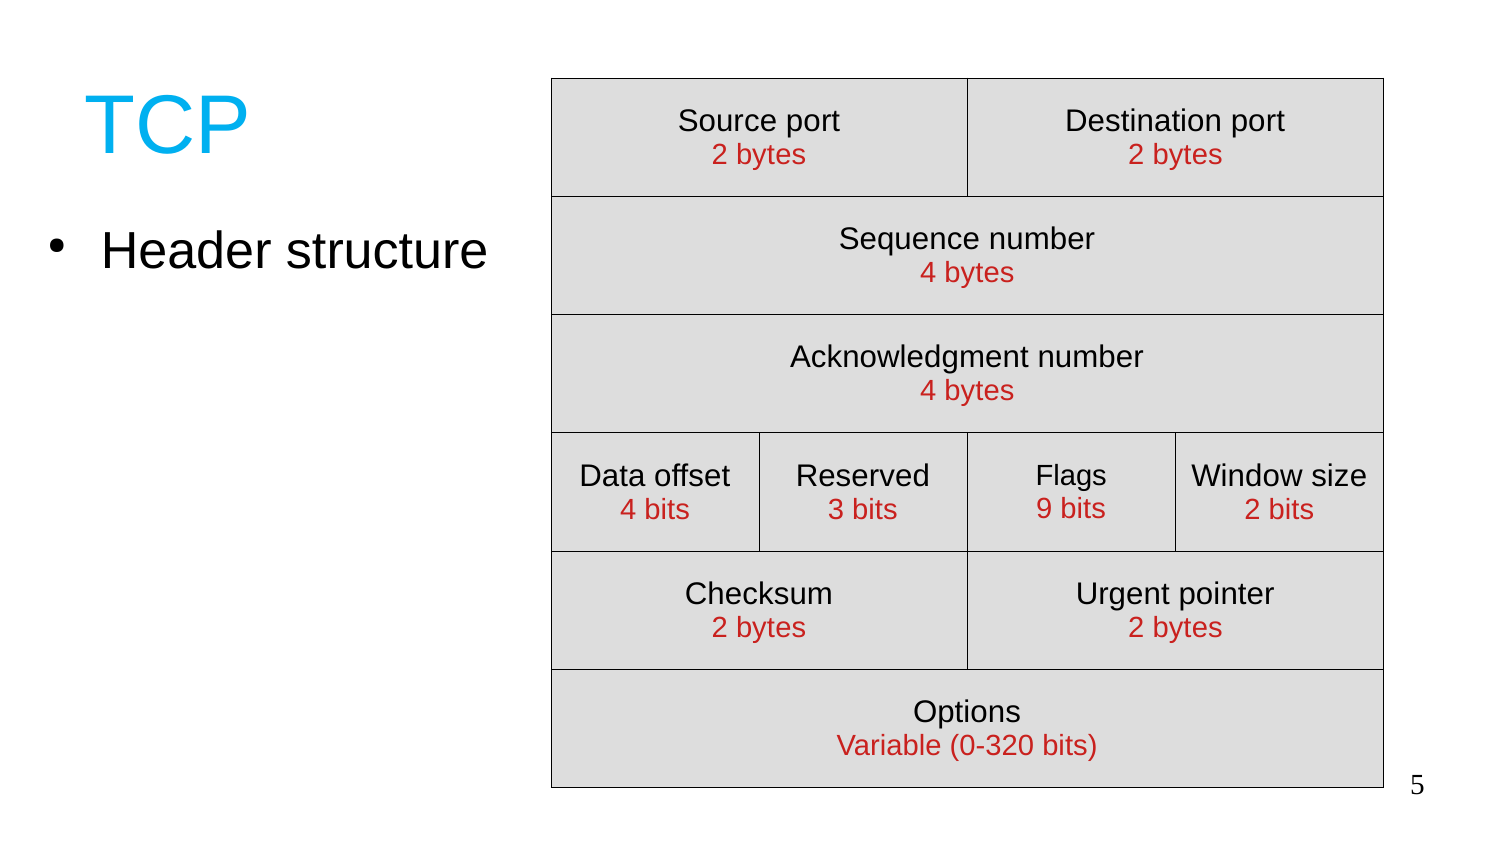

# TCP
| Source port 2 bytes | | Destination port 2 bytes | |
| --- | --- | --- | --- |
| Sequence number 4 bytes | | | |
| Acknowledgment number 4 bytes | | | |
| Data offset 4 bits | Reserved 3 bits | Flags 9 bits | Window size 2 bits |
| Checksum 2 bytes | | Urgent pointer 2 bytes | |
| Options Variable (0-320 bits) | | | |
Header structure
5